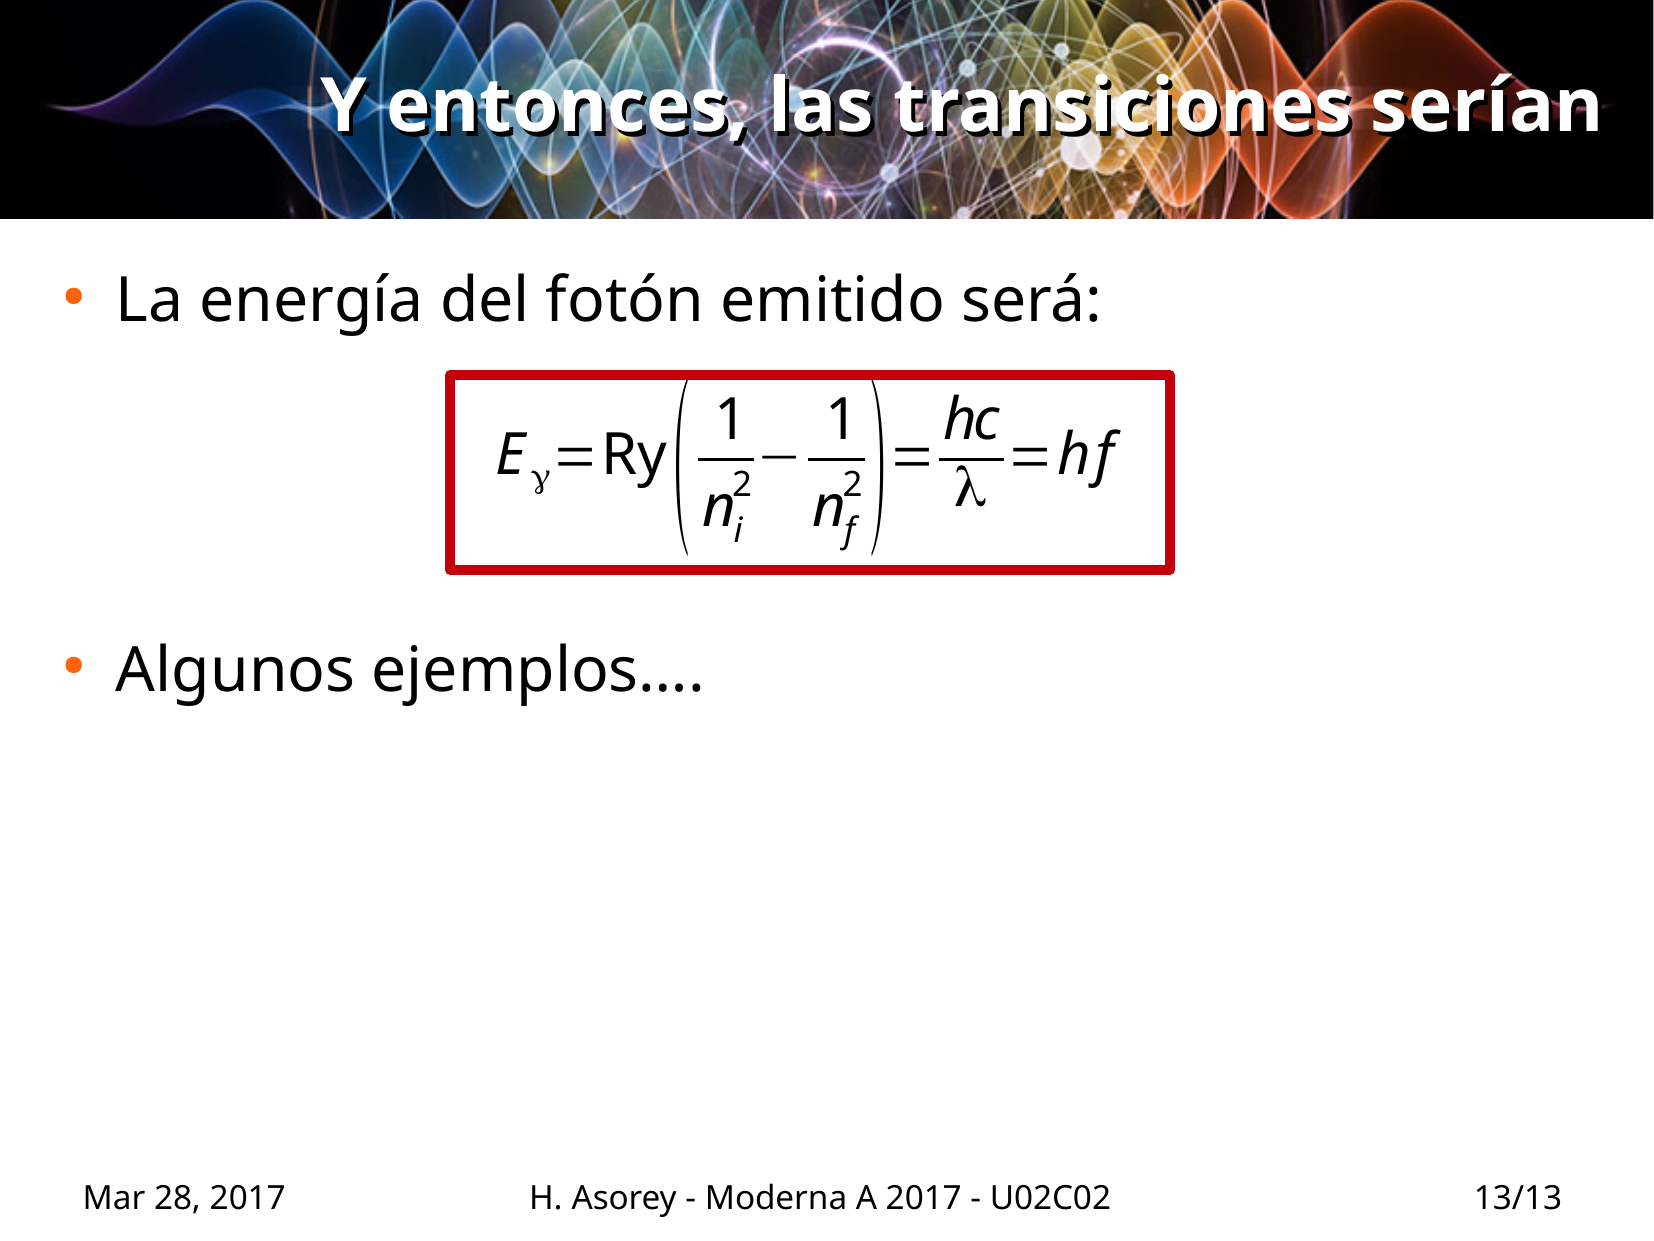

# Y entonces, las transiciones serían
La energía del fotón emitido será:
Algunos ejemplos….
Mar 28, 2017
H. Asorey - Moderna A 2017 - U02C02
13